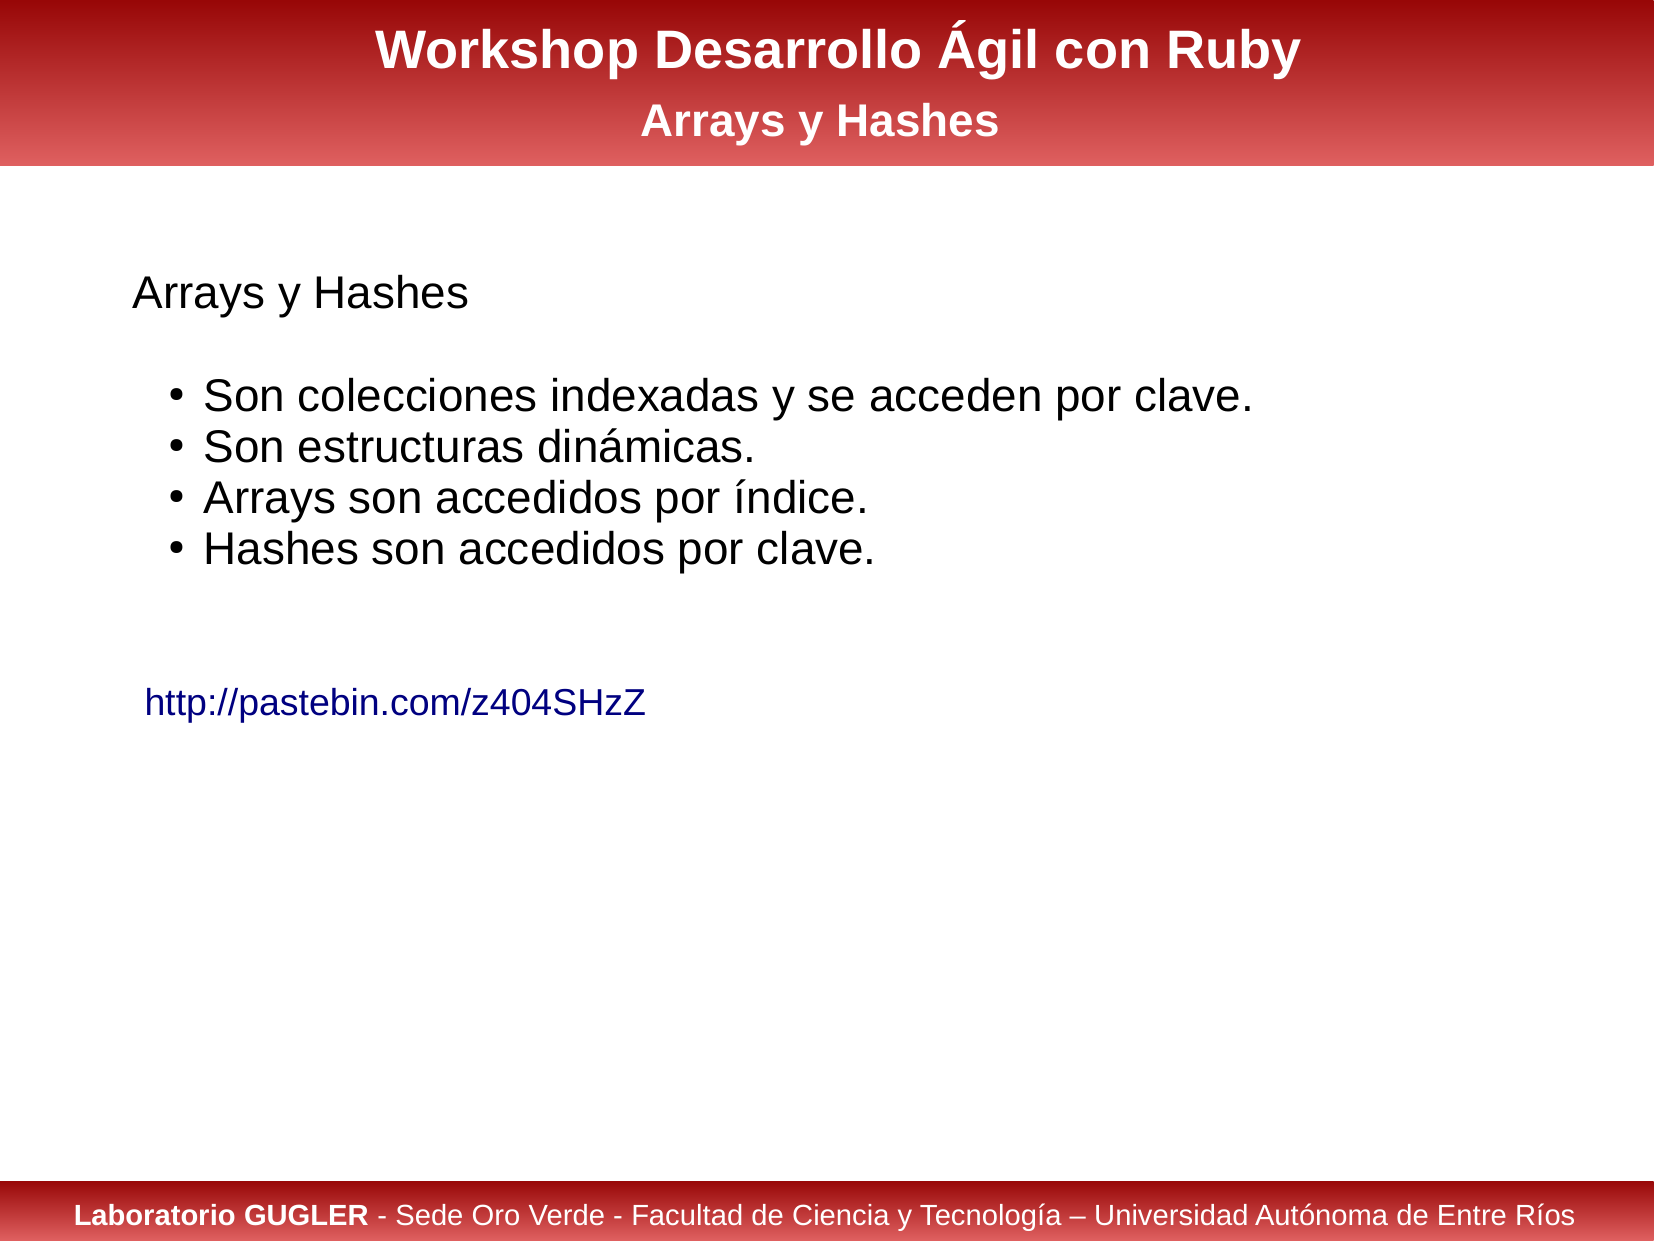

Workshop Desarrollo Ágil con Ruby
Arrays y Hashes
Arrays y Hashes
Son colecciones indexadas y se acceden por clave.
Son estructuras dinámicas.
Arrays son accedidos por índice.
Hashes son accedidos por clave.
http://pastebin.com/z404SHzZ
Laboratorio GUGLER - Sede Oro Verde - Facultad de Ciencia y Tecnología – Universidad Autónoma de Entre Ríos